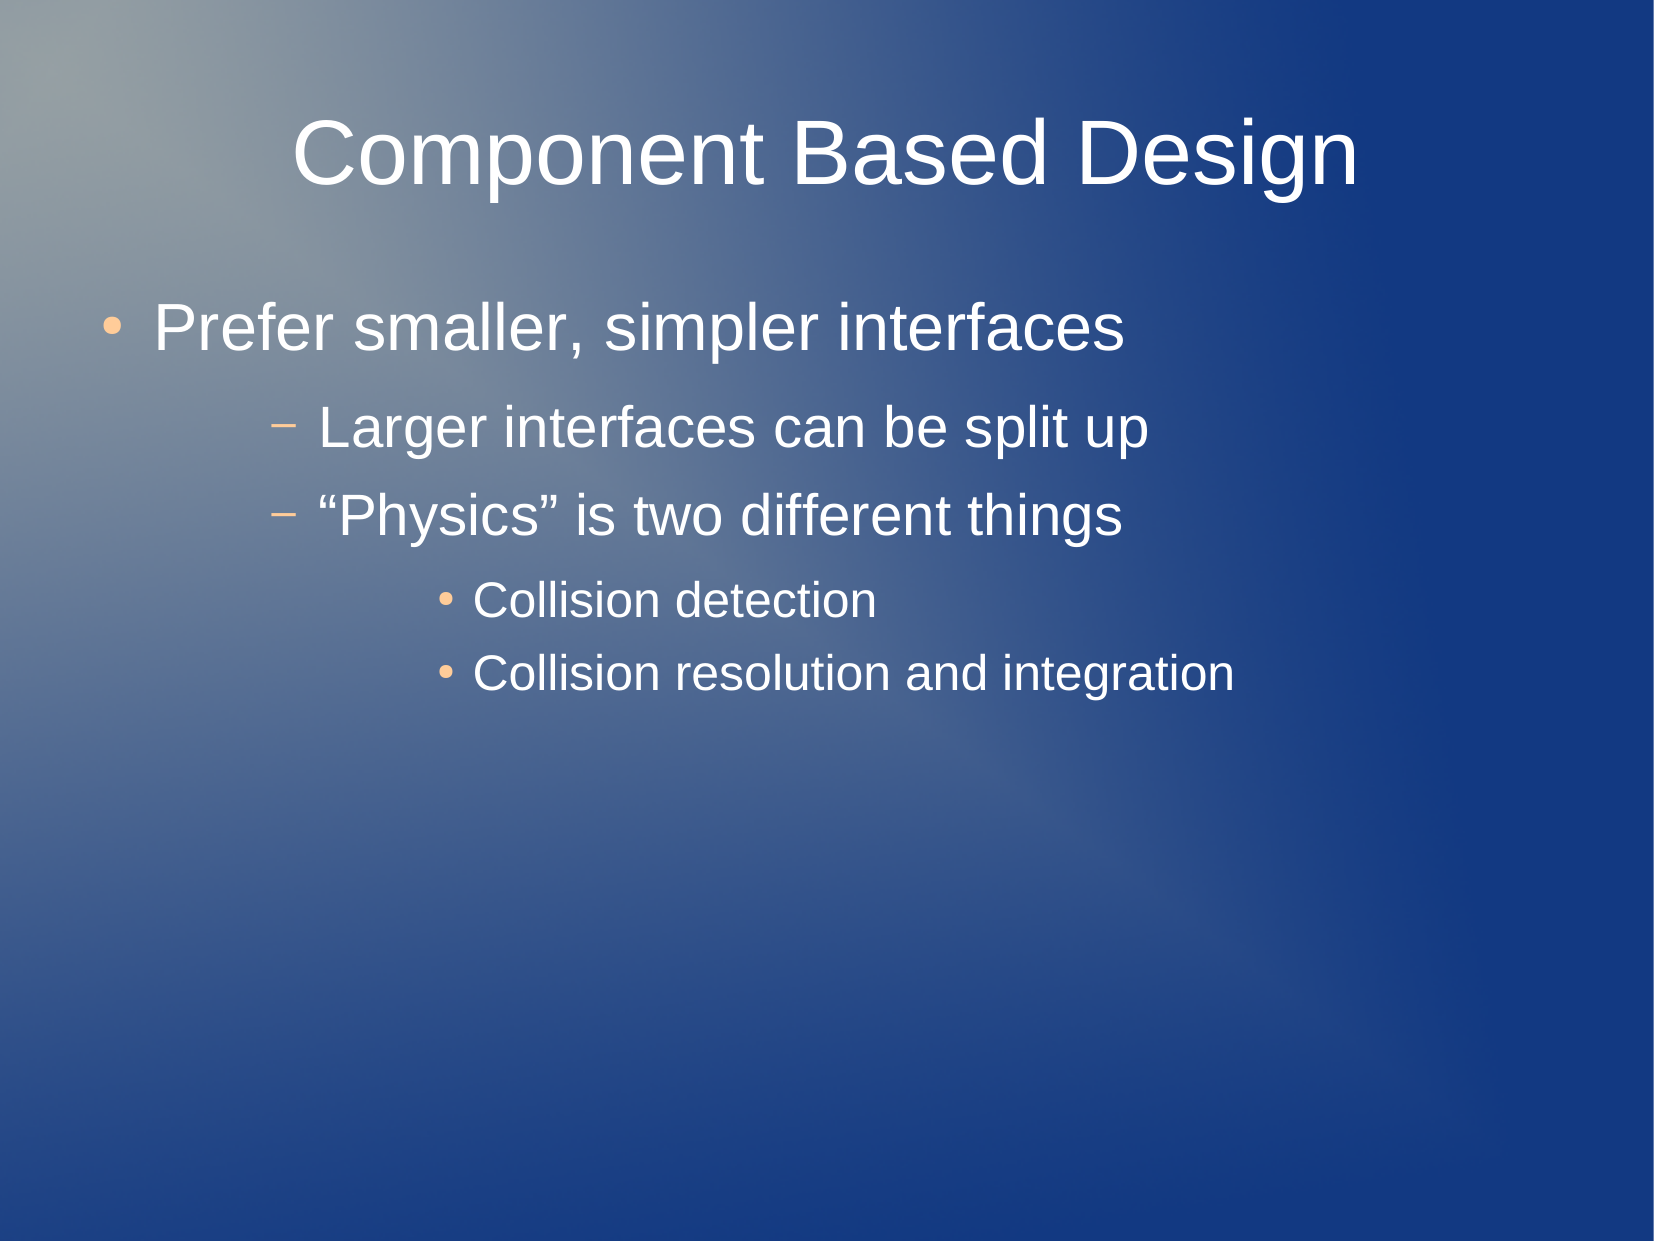

# Component Based Design
Prefer smaller, simpler interfaces
Larger interfaces can be split up
“Physics” is two different things
Collision detection
Collision resolution and integration